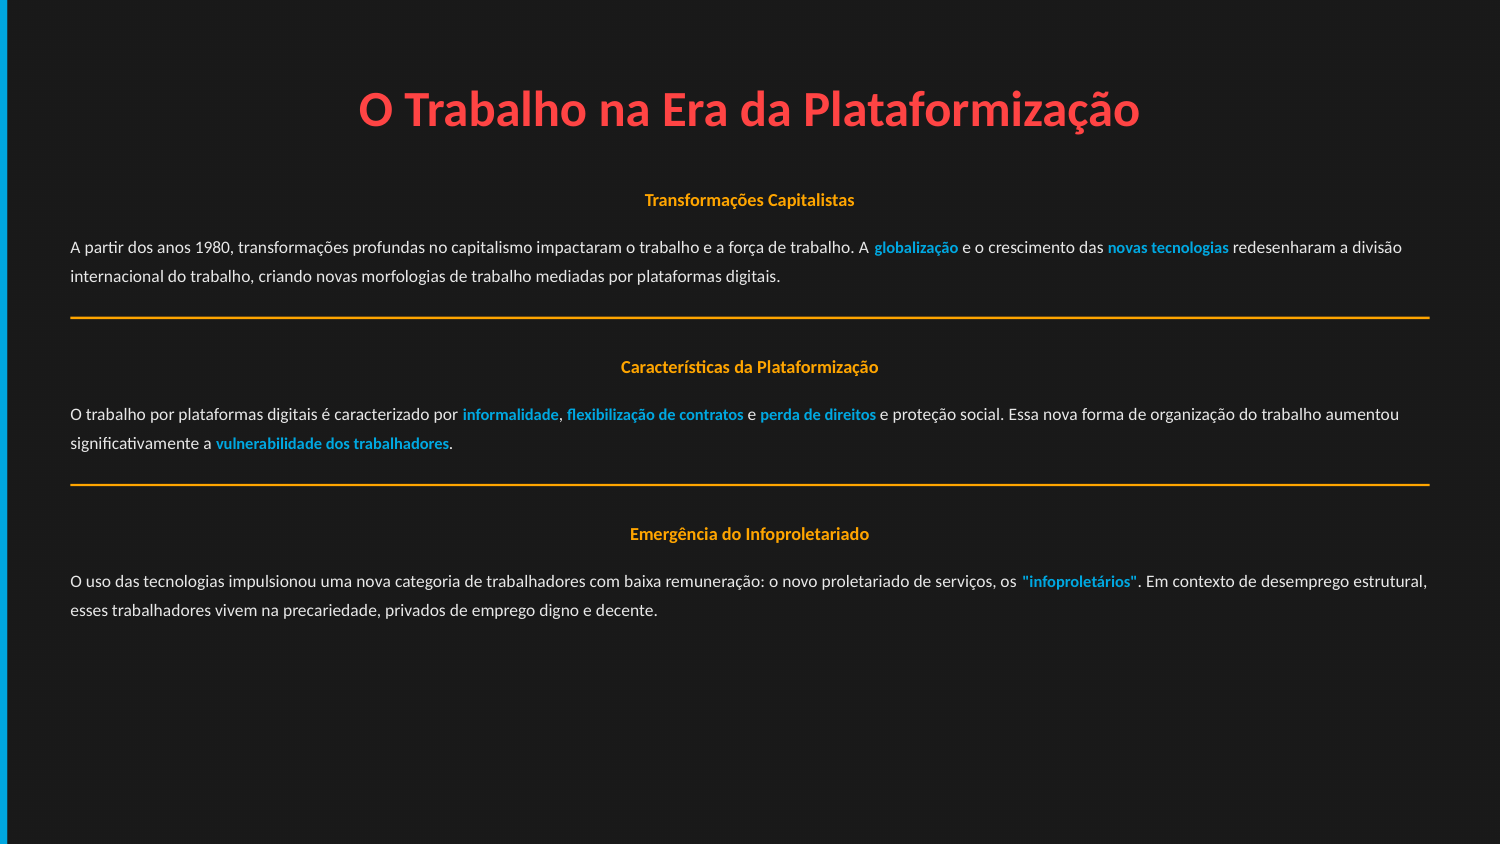

O Trabalho na Era da Plataformização
Transformações Capitalistas
A partir dos anos 1980, transformações profundas no capitalismo impactaram o trabalho e a força de trabalho. A globalização e o crescimento das novas tecnologias redesenharam a divisão internacional do trabalho, criando novas morfologias de trabalho mediadas por plataformas digitais.
Características da Plataformização
O trabalho por plataformas digitais é caracterizado por informalidade, flexibilização de contratos e perda de direitos e proteção social. Essa nova forma de organização do trabalho aumentou significativamente a vulnerabilidade dos trabalhadores.
Emergência do Infoproletariado
O uso das tecnologias impulsionou uma nova categoria de trabalhadores com baixa remuneração: o novo proletariado de serviços, os "infoproletários". Em contexto de desemprego estrutural, esses trabalhadores vivem na precariedade, privados de emprego digno e decente.